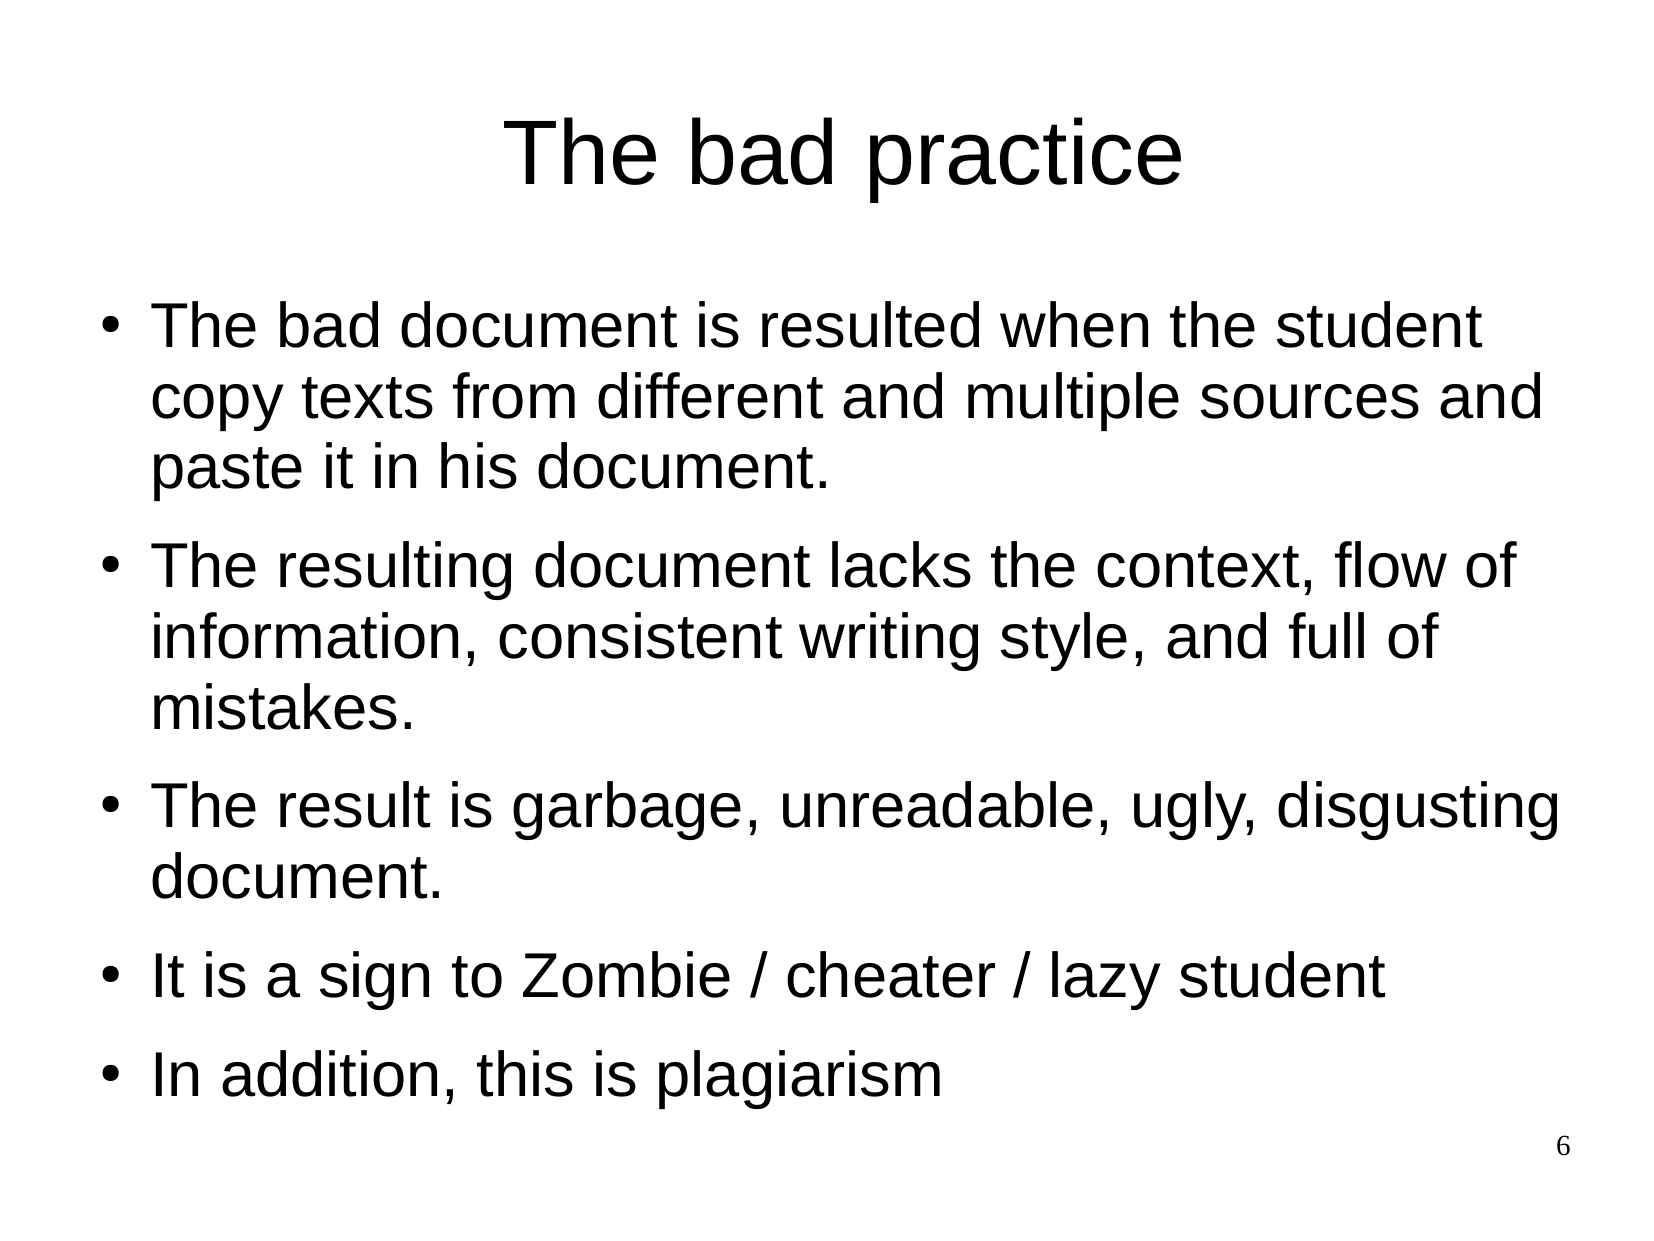

# The bad practice
The bad document is resulted when the student copy texts from different and multiple sources and paste it in his document.
The resulting document lacks the context, flow of information, consistent writing style, and full of mistakes.
The result is garbage, unreadable, ugly, disgusting document.
It is a sign to Zombie / cheater / lazy student
In addition, this is plagiarism
6